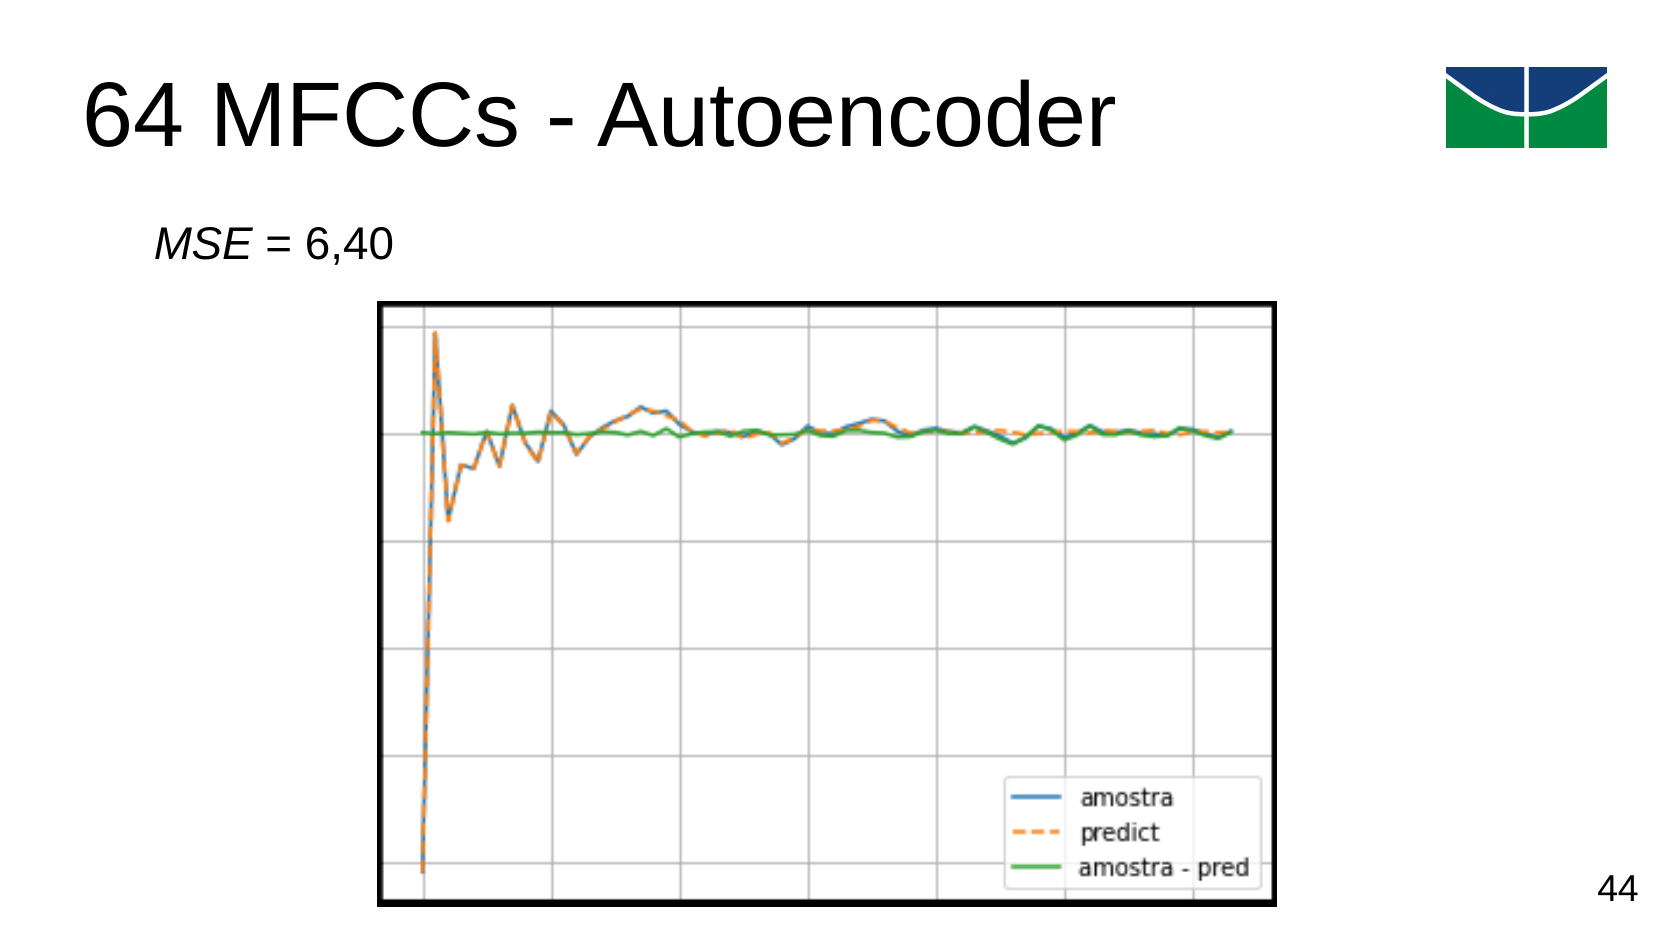

64 MFCCs - Autoencoder
# MSE = 6,40